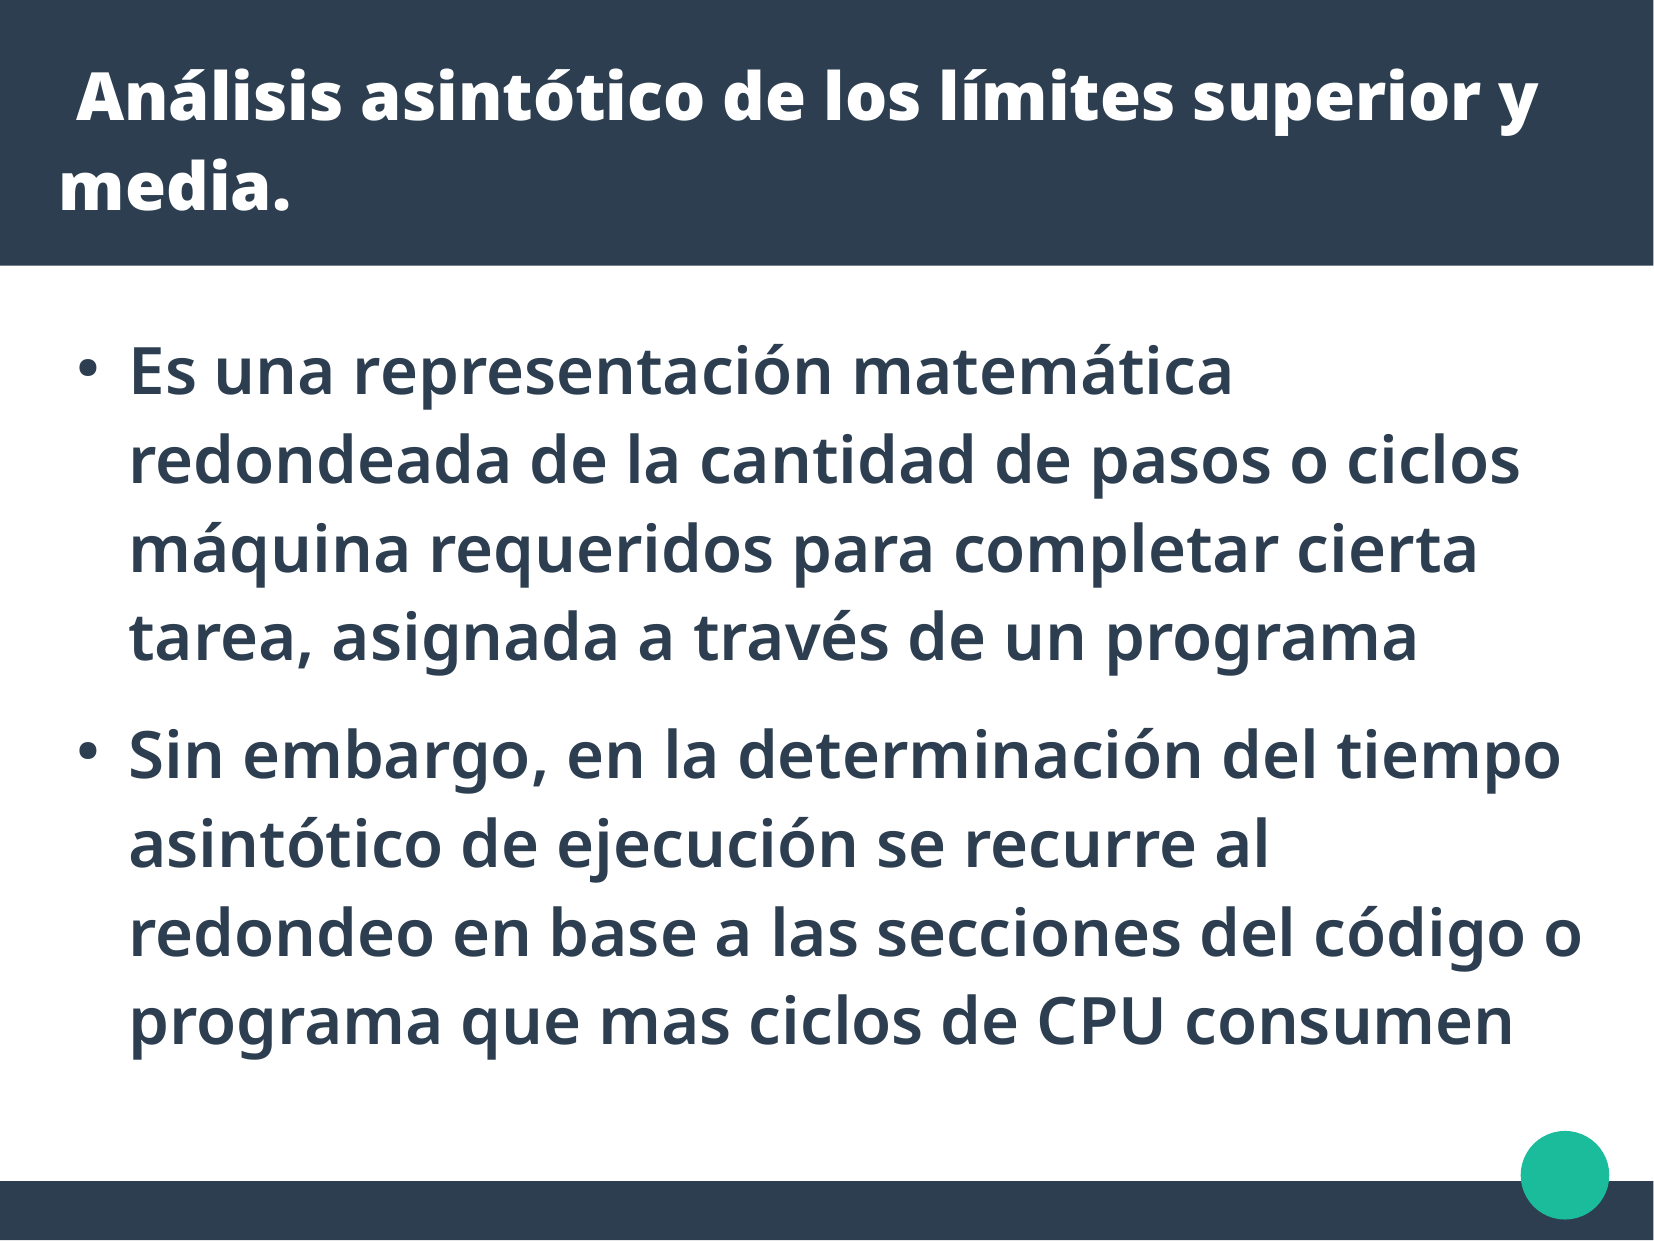

# Análisis asintótico de los límites superior y media.
Es una representación matemática redondeada de la cantidad de pasos o ciclos máquina requeridos para completar cierta tarea, asignada a través de un programa
Sin embargo, en la determinación del tiempo asintótico de ejecución se recurre al redondeo en base a las secciones del código o programa que mas ciclos de CPU consumen